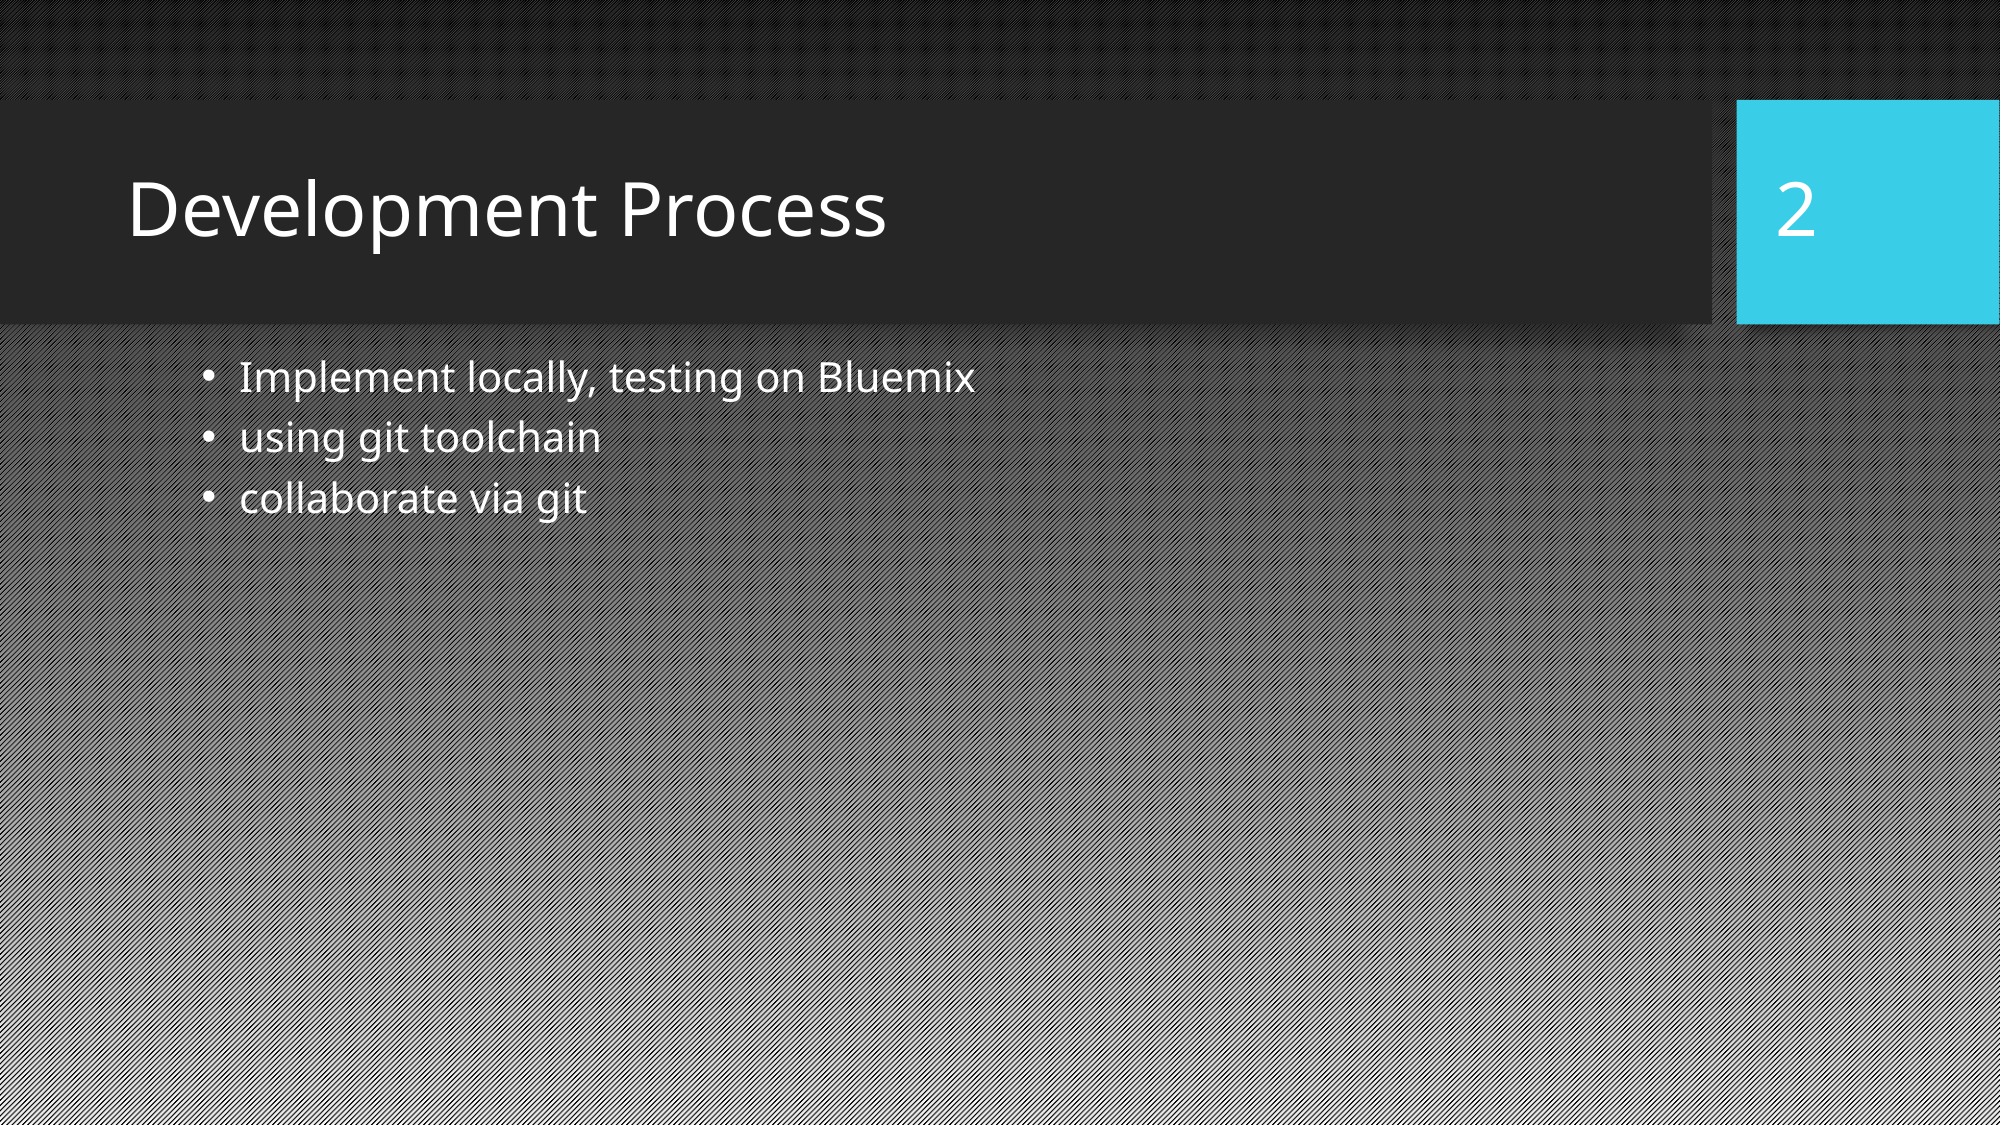

# Development Process
Implement locally, testing on Bluemix
using git toolchain
collaborate via git